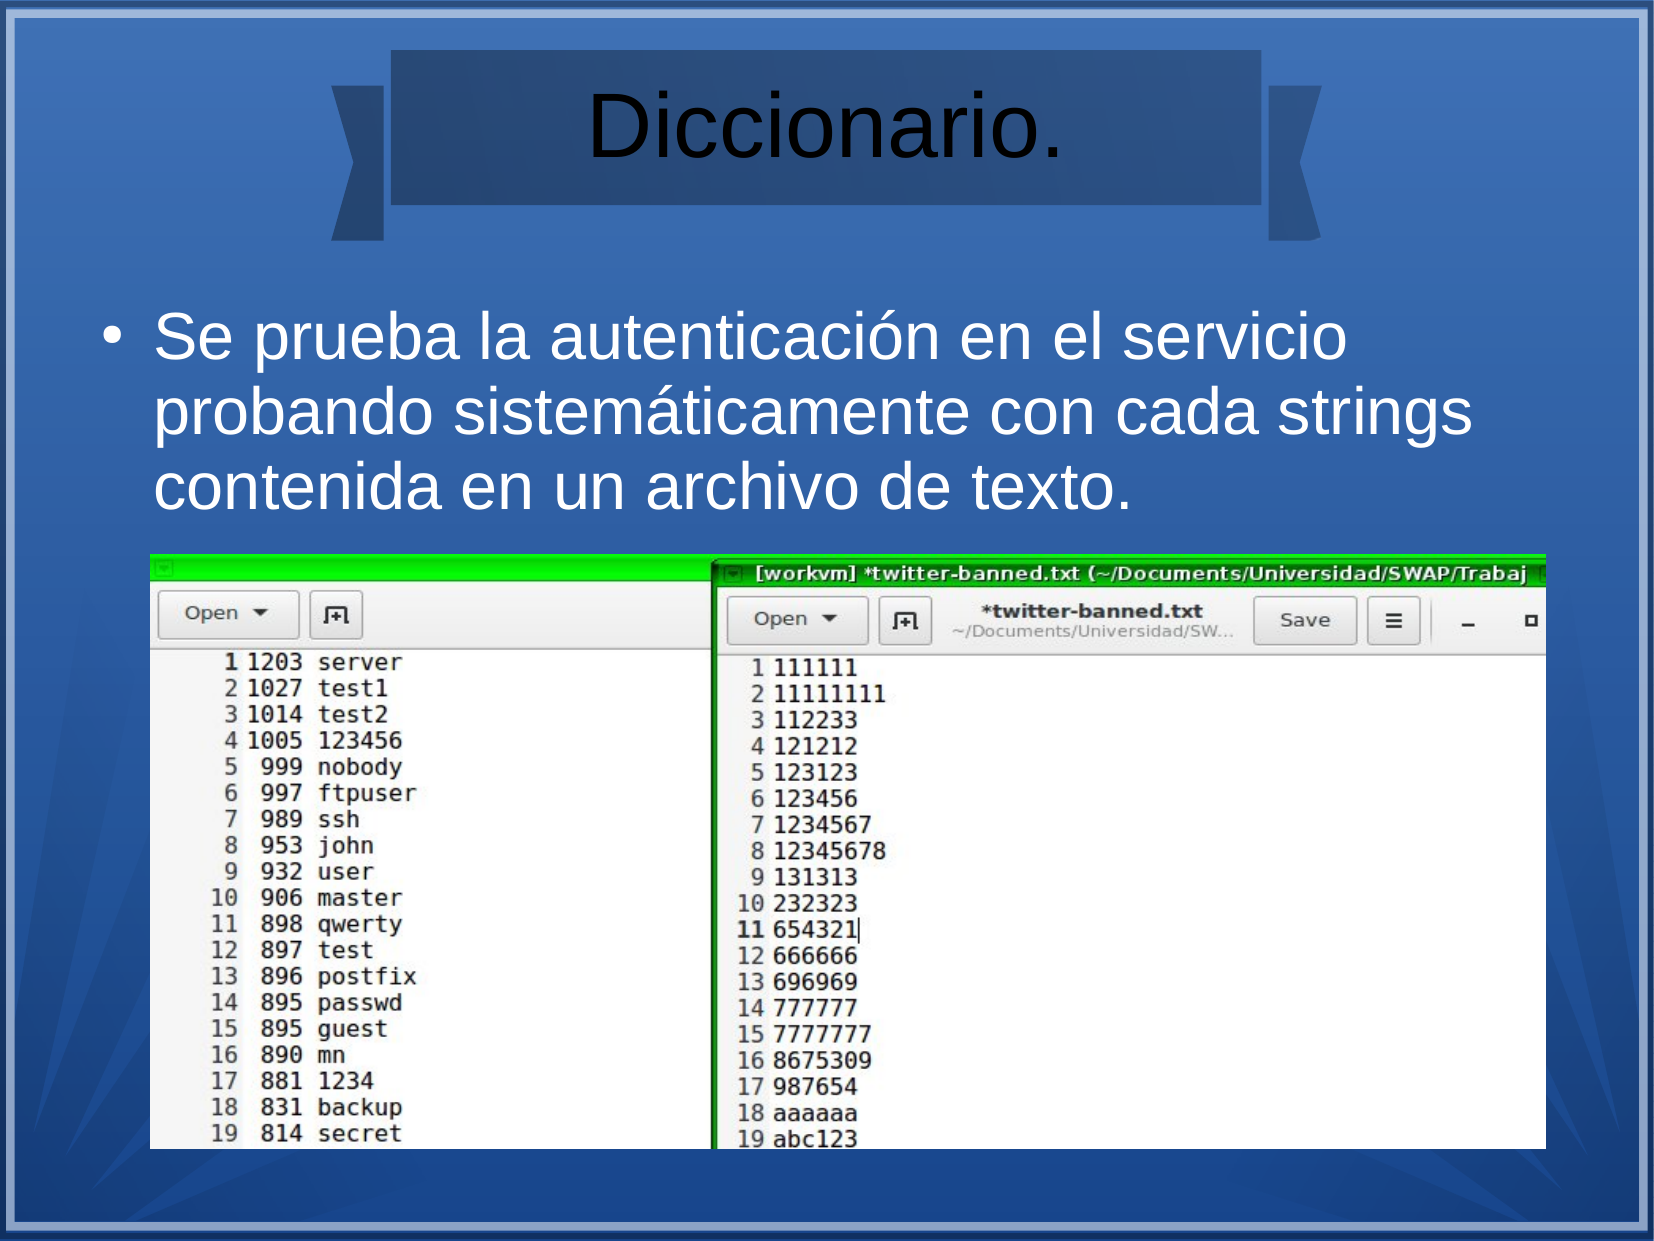

# Diccionario.
Se prueba la autenticación en el servicio probando sistemáticamente con cada strings contenida en un archivo de texto.